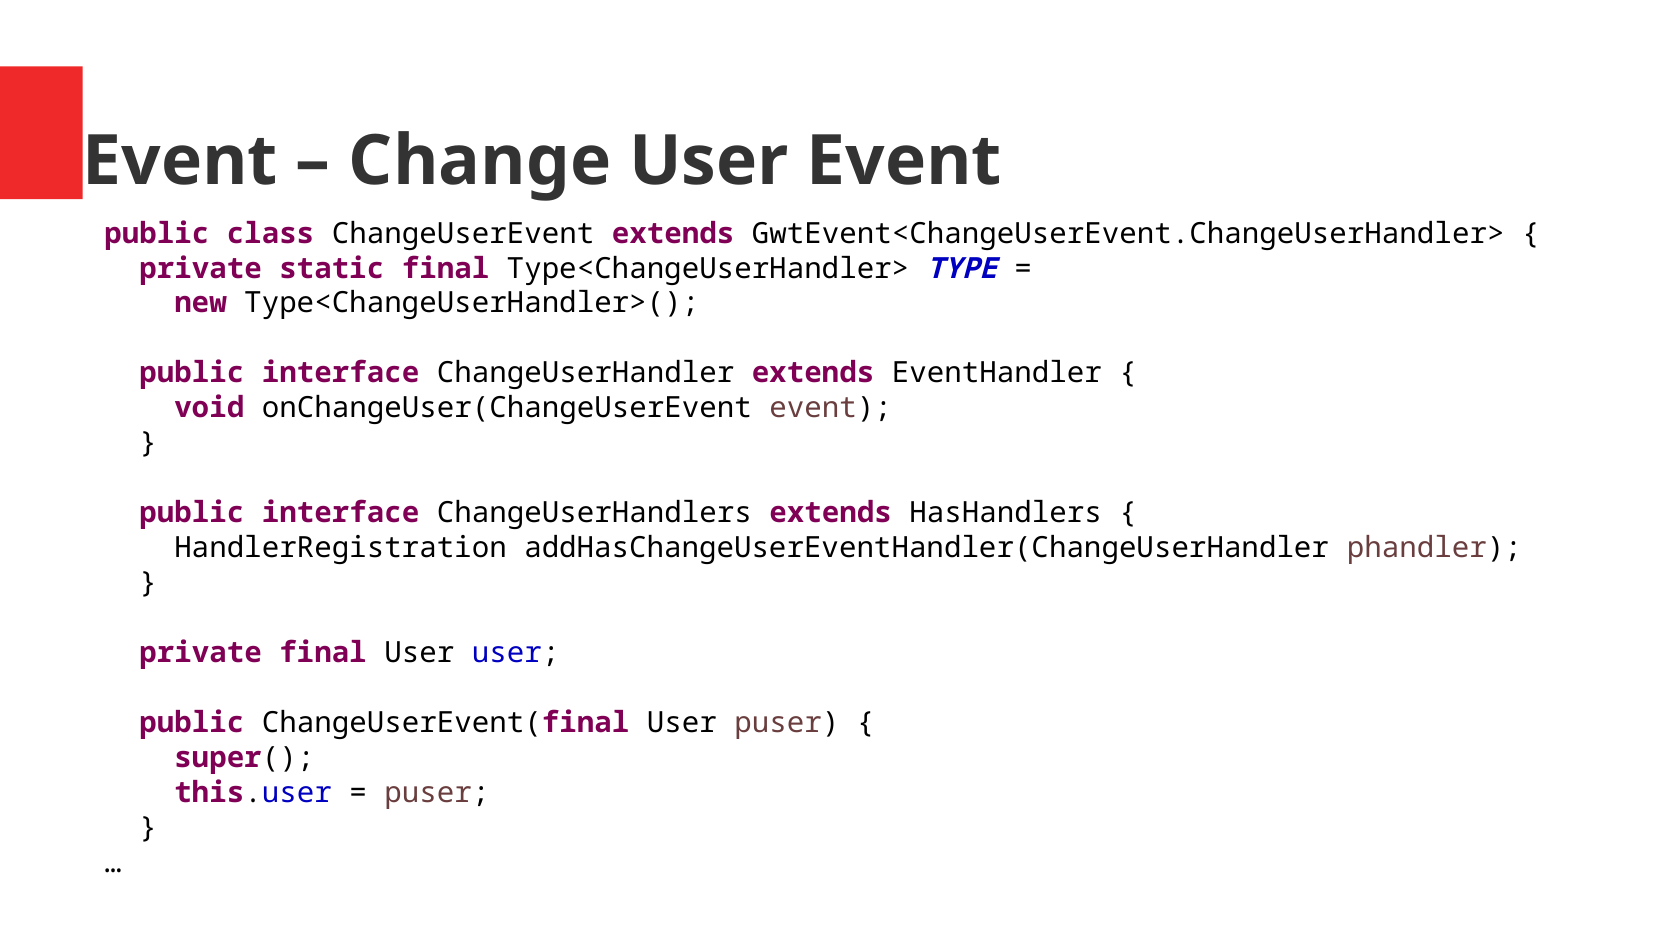

# Event – Change User Event
public class ChangeUserEvent extends GwtEvent<ChangeUserEvent.ChangeUserHandler> {
 private static final Type<ChangeUserHandler> TYPE =
 new Type<ChangeUserHandler>();
 public interface ChangeUserHandler extends EventHandler {
 void onChangeUser(ChangeUserEvent event);
 }
 public interface ChangeUserHandlers extends HasHandlers {
 HandlerRegistration addHasChangeUserEventHandler(ChangeUserHandler phandler);
 }
 private final User user;
 public ChangeUserEvent(final User puser) {
 super();
 this.user = puser;
 }
…